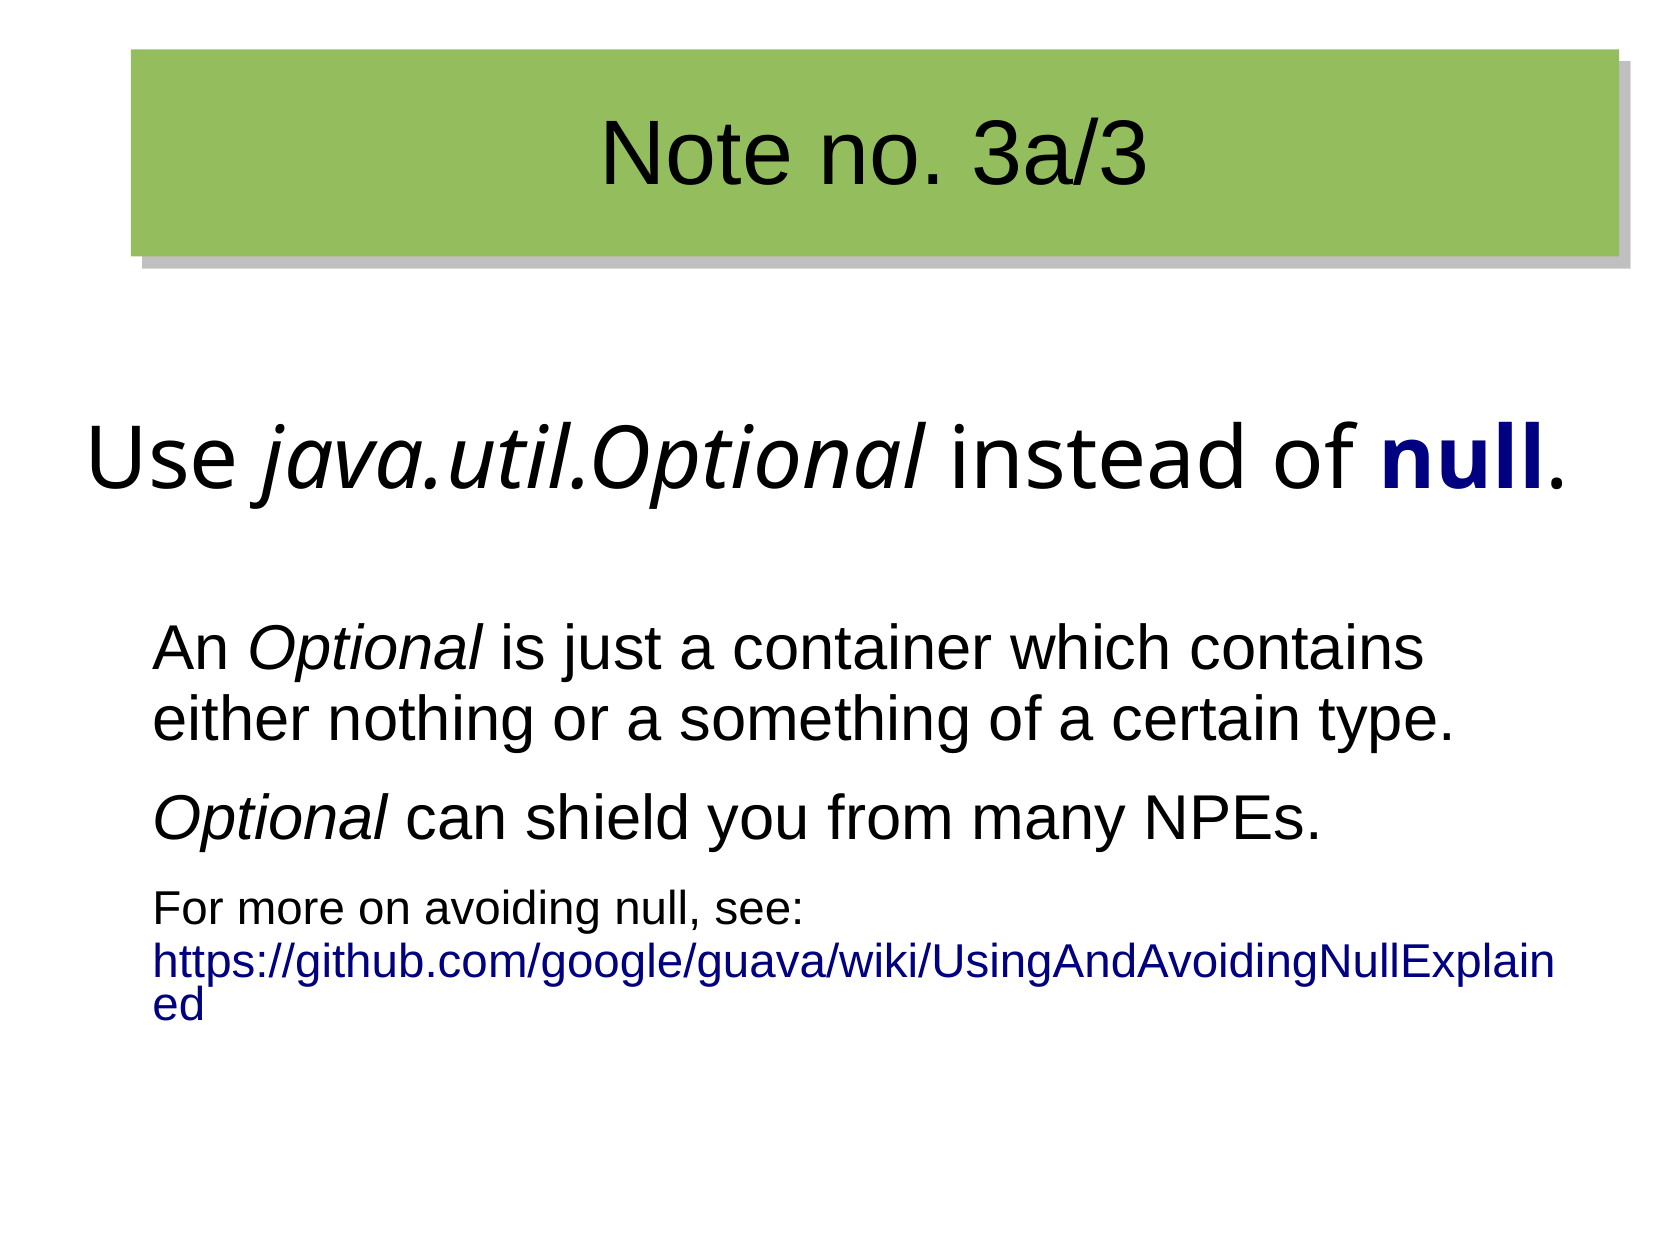

# Note no. 3a/3
Use java.util.Optional instead of null.
An Optional is just a container which contains either nothing or a something of a certain type.
Optional can shield you from many NPEs.
For more on avoiding null, see:
https://github.com/google/guava/wiki/UsingAndAvoidingNullExplained